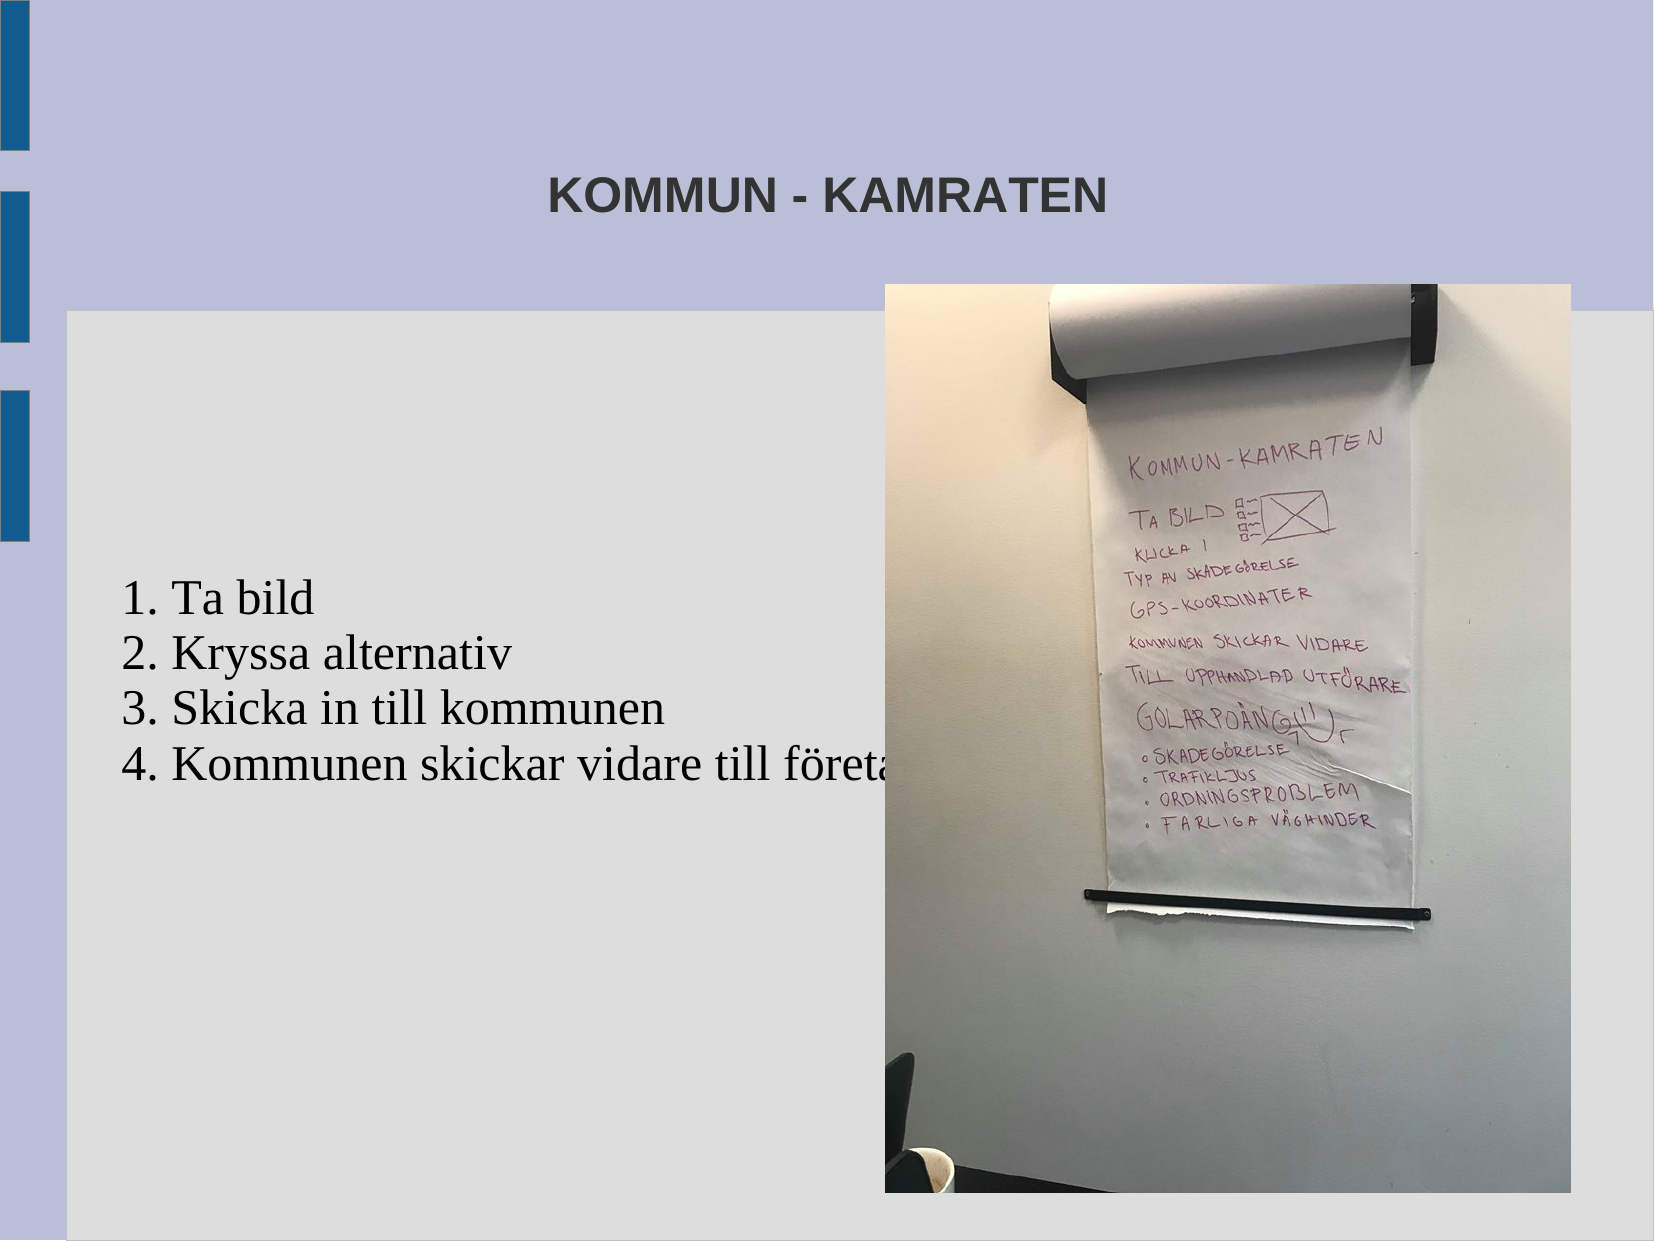

# KOMMUN - KAMRATEN
1. Ta bild
2. Kryssa alternativ
3. Skicka in till kommunen
4. Kommunen skickar vidare till företag som tar hand om det